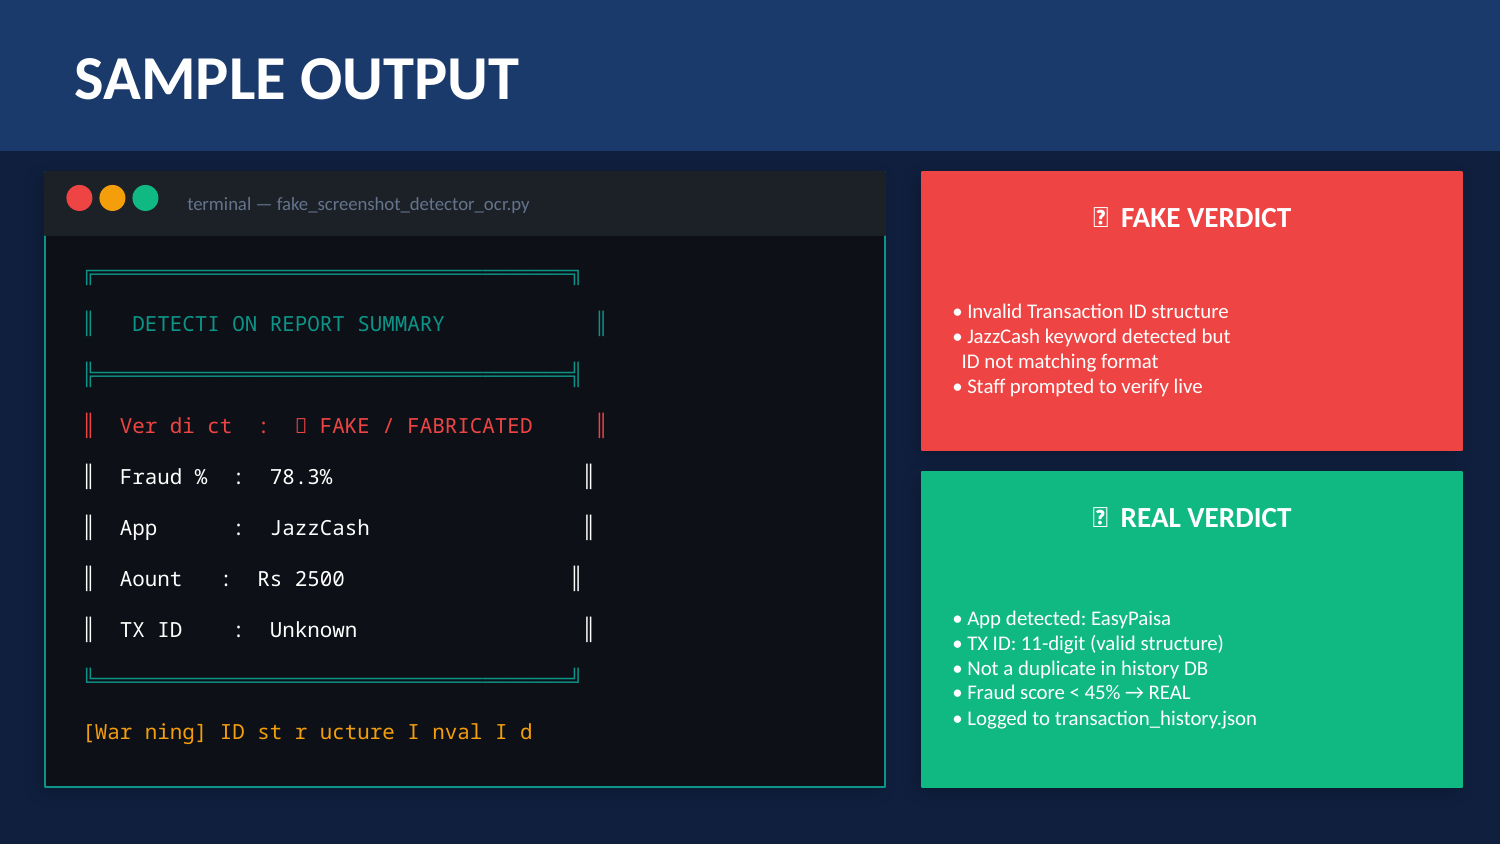

SAMPLE OUTPUT
terminal — fake_screenshot_detector_ocr.py
❌ FAKE VERDICT
╔══════════════════════════════════════╗
• Invalid Transaction ID structure
• JazzCash keyword detected but
 ID not matching format
• Staff prompted to verify live
║ DETECTI ON REPORT SUMMARY ║
╠══════════════════════════════════════╣
║ Ver di ct : ❌ FAKE / FABRICATED ║
║ Fraud % : 78.3% ║
✅ REAL VERDICT
║ App : JazzCash ║
║ Aount : Rs 2500 ║
• App detected: EasyPaisa
• TX ID: 11-digit (valid structure)
• Not a duplicate in history DB
• Fraud score < 45% → REAL
• Logged to transaction_history.json
║ TX ID : Unknown ║
╚══════════════════════════════════════╝
[War ning] ID st r ucture I nval I d